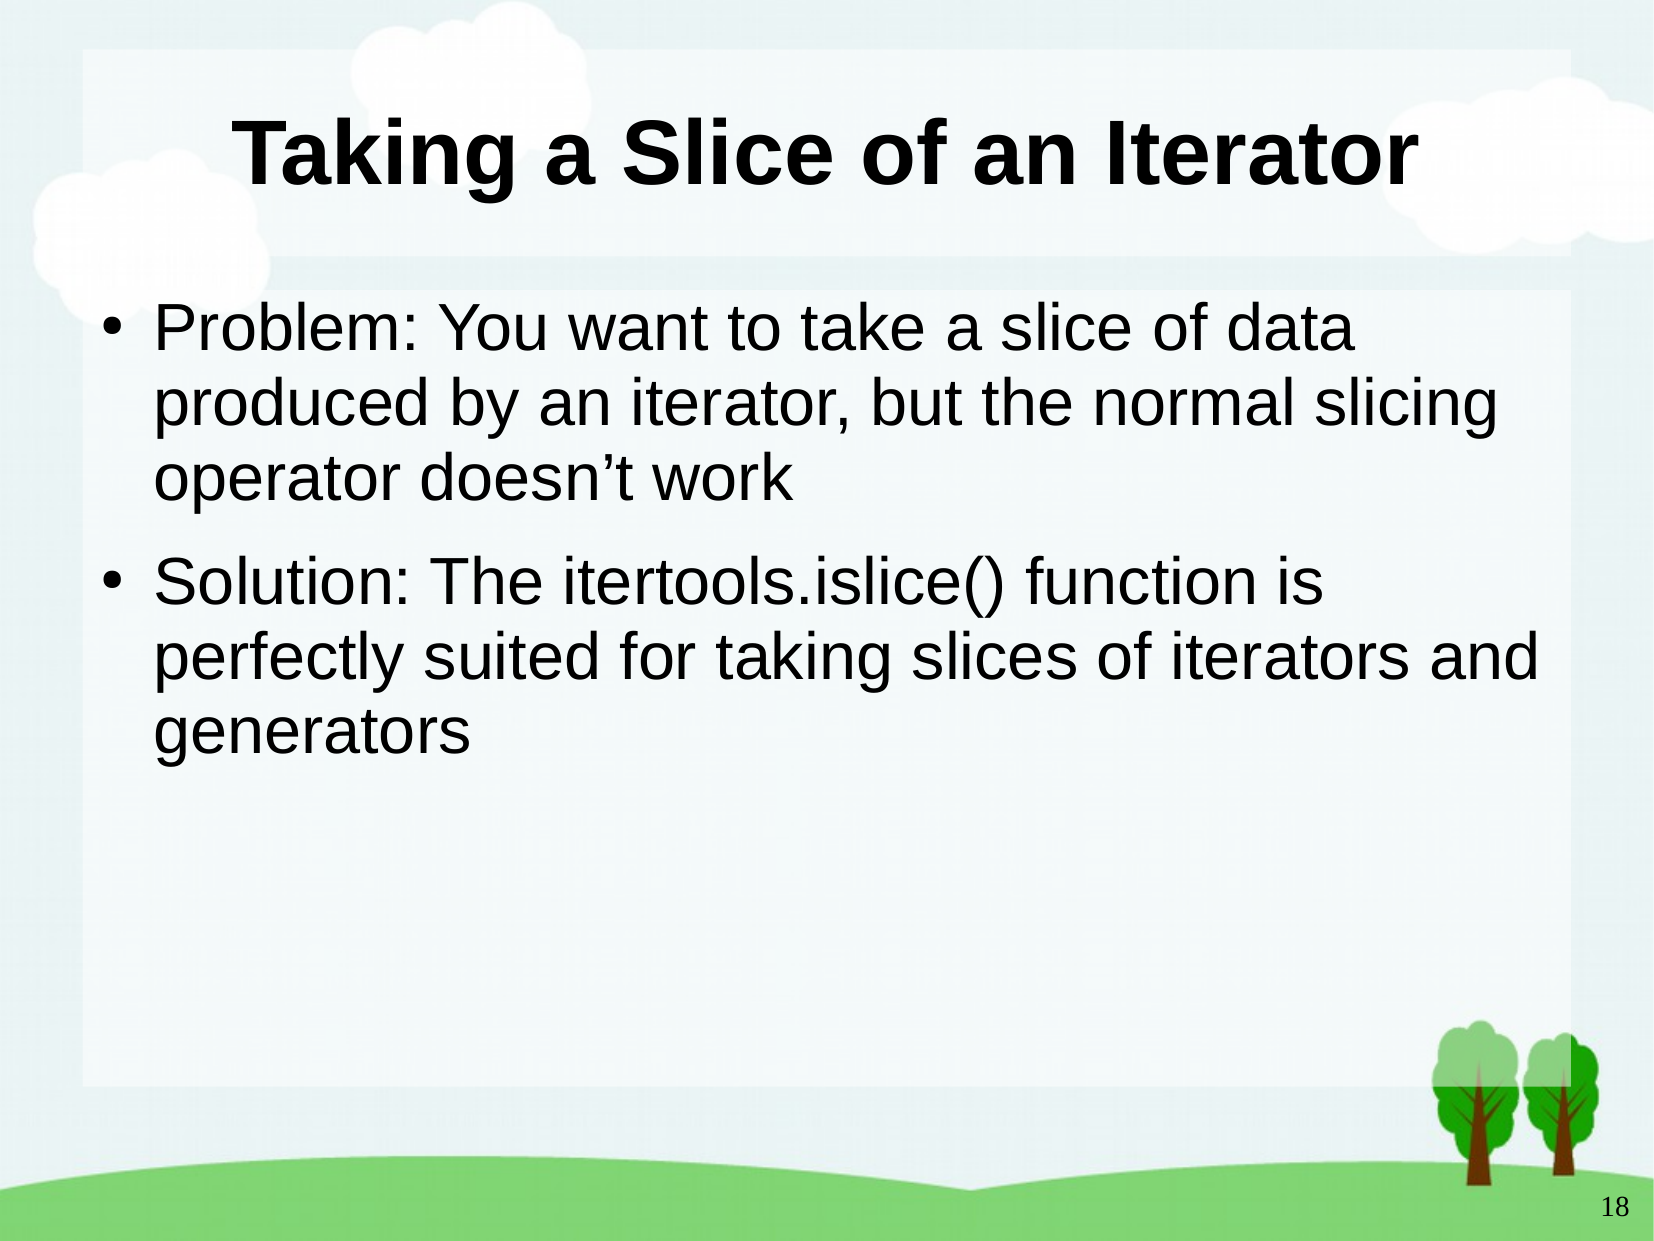

# Taking a Slice of an Iterator
Problem: You want to take a slice of data produced by an iterator, but the normal slicing operator doesn’t work
Solution: The itertools.islice() function is perfectly suited for taking slices of iterators and generators
18